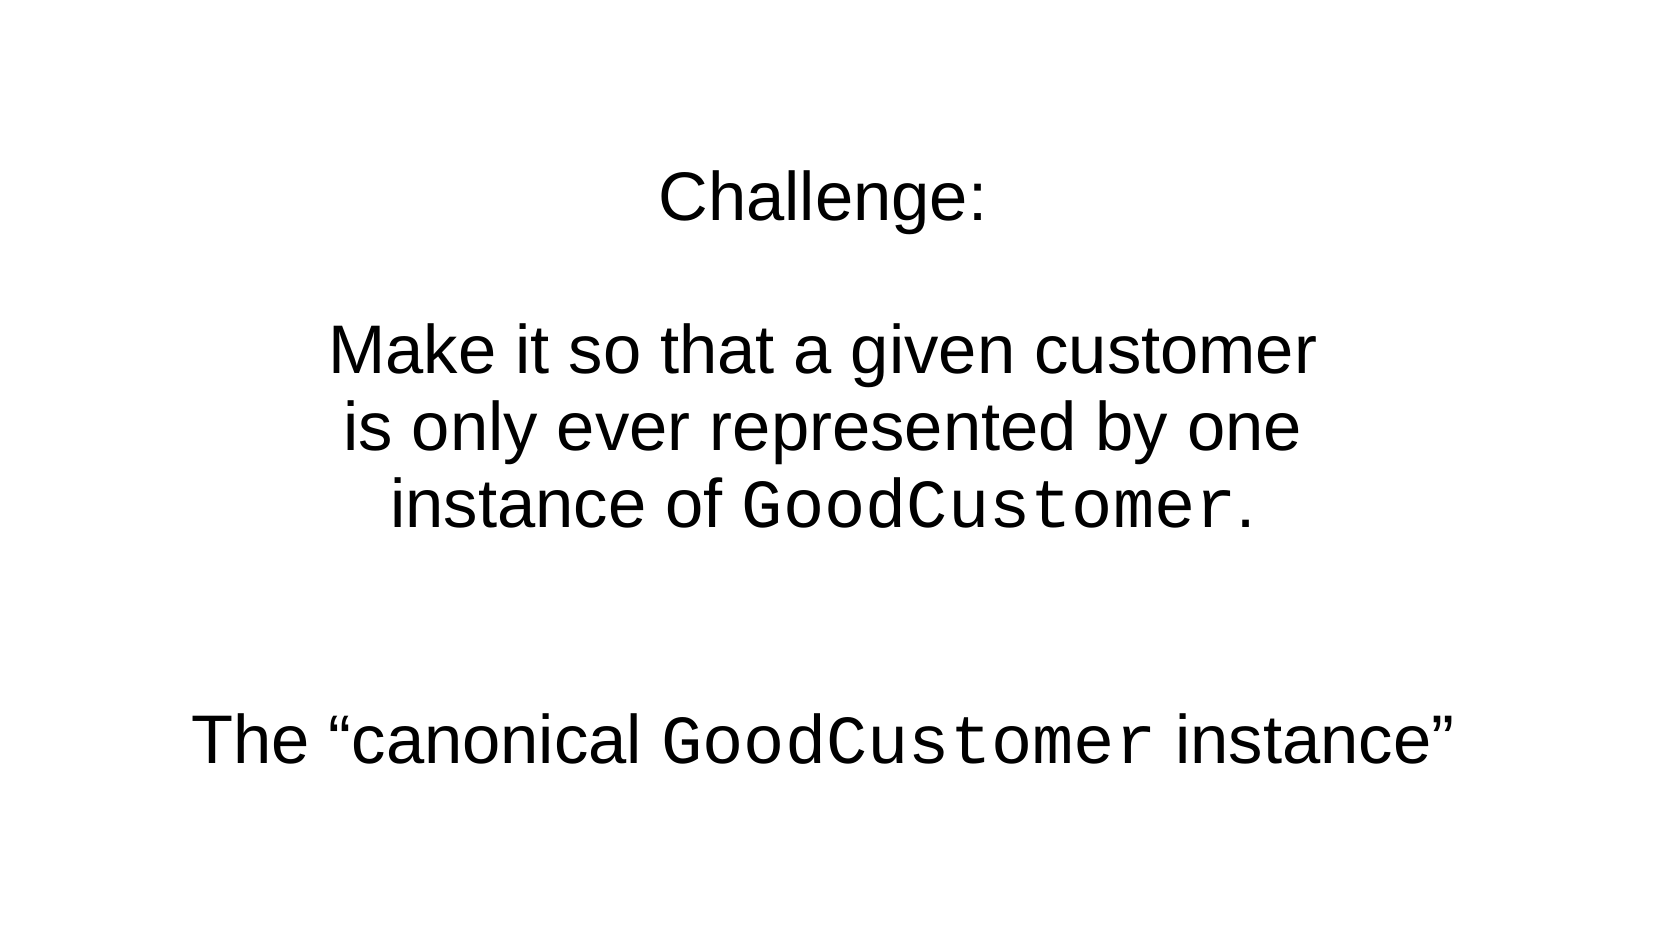

# Challenge: Make it so that a given customer is only ever represented by one instance of GoodCustomer. The “canonical GoodCustomer instance”